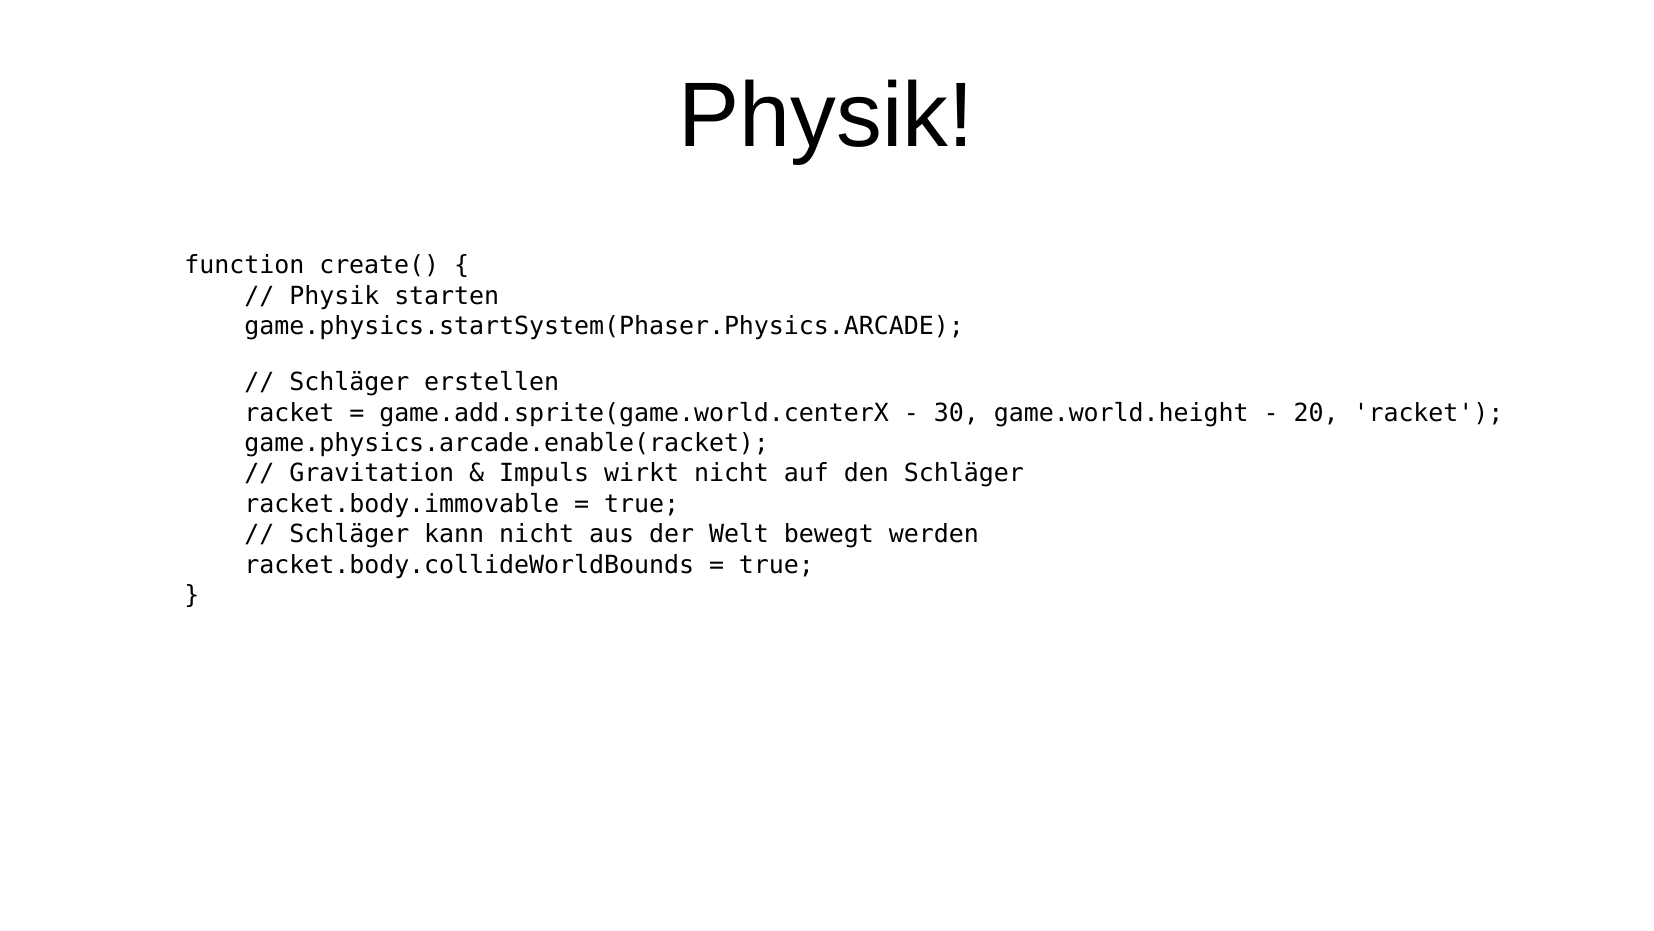

# Physik!
 function create() {
 // Physik starten
 game.physics.startSystem(Phaser.Physics.ARCADE);
 // Schläger erstellen
 racket = game.add.sprite(game.world.centerX - 30, game.world.height - 20, 'racket');
 game.physics.arcade.enable(racket);
 // Gravitation & Impuls wirkt nicht auf den Schläger
 racket.body.immovable = true;
 // Schläger kann nicht aus der Welt bewegt werden
 racket.body.collideWorldBounds = true;
 }